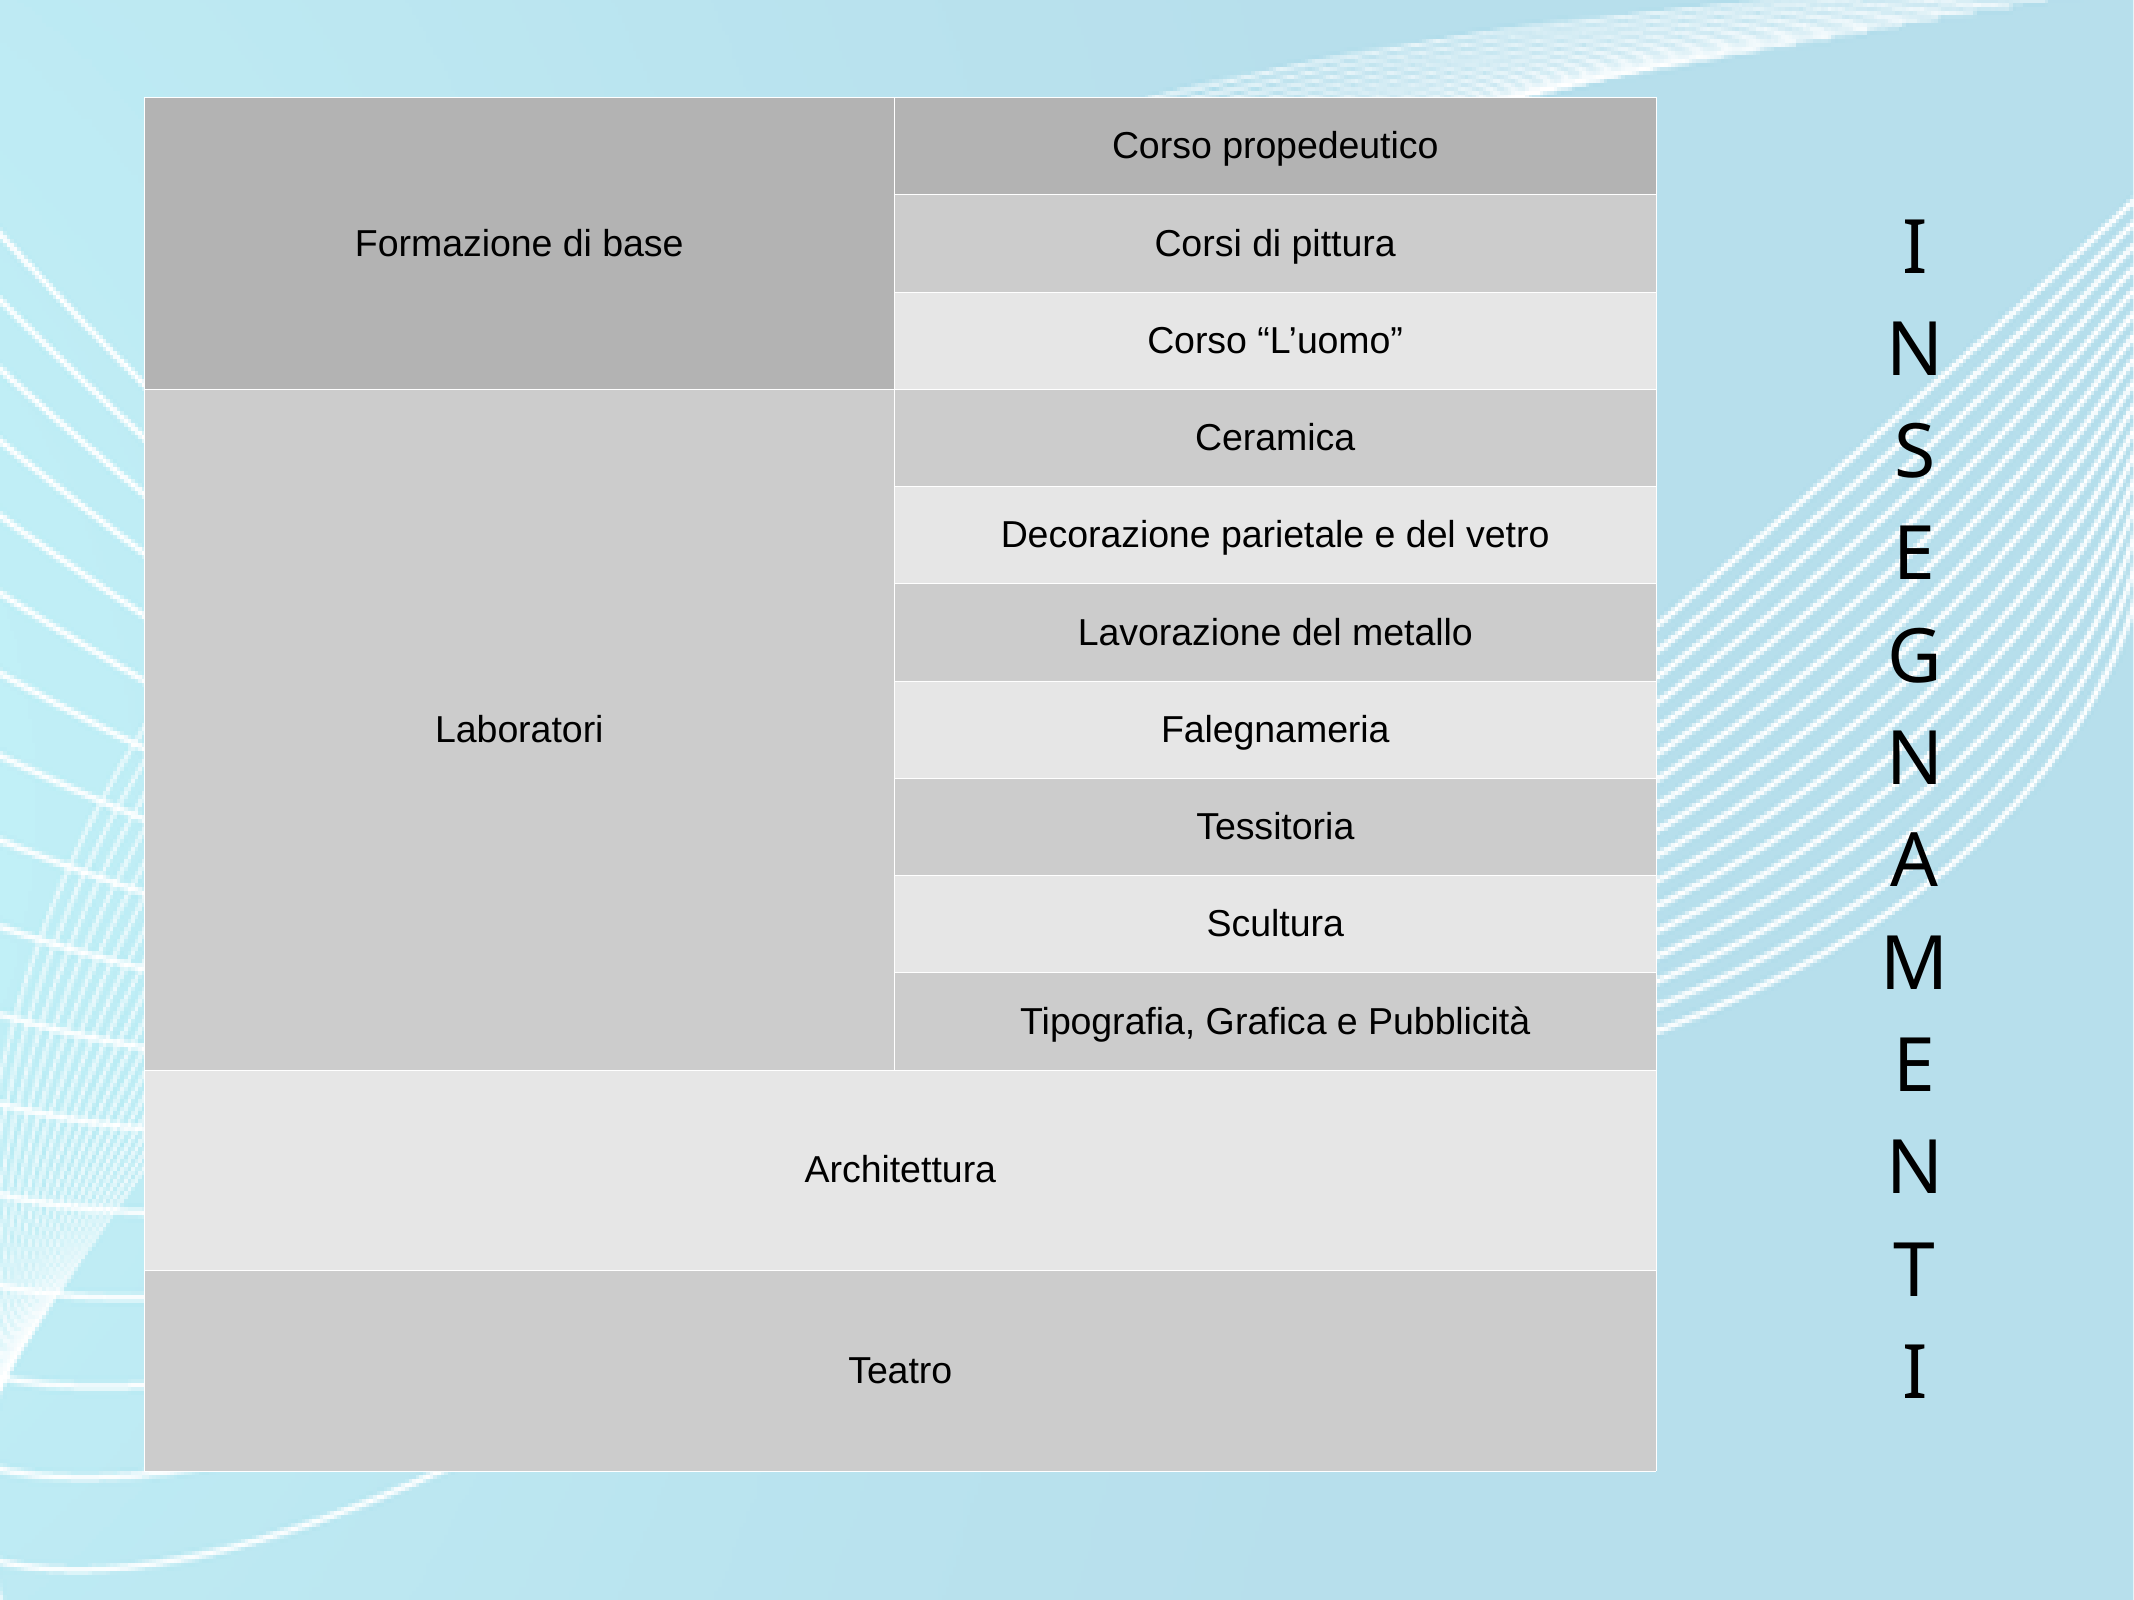

| Formazione di base | Corso propedeutico |
| --- | --- |
| | Corsi di pittura |
| | Corso “L’uomo” |
| Laboratori | Ceramica |
| | Decorazione parietale e del vetro |
| | Lavorazione del metallo |
| | Falegnameria |
| | Tessitoria |
| | Scultura |
| | Tipografia, Grafica e Pubblicità |
| Architettura | |
| Teatro | |
I
N
S
E
G
N
A
M
E
N
T
I